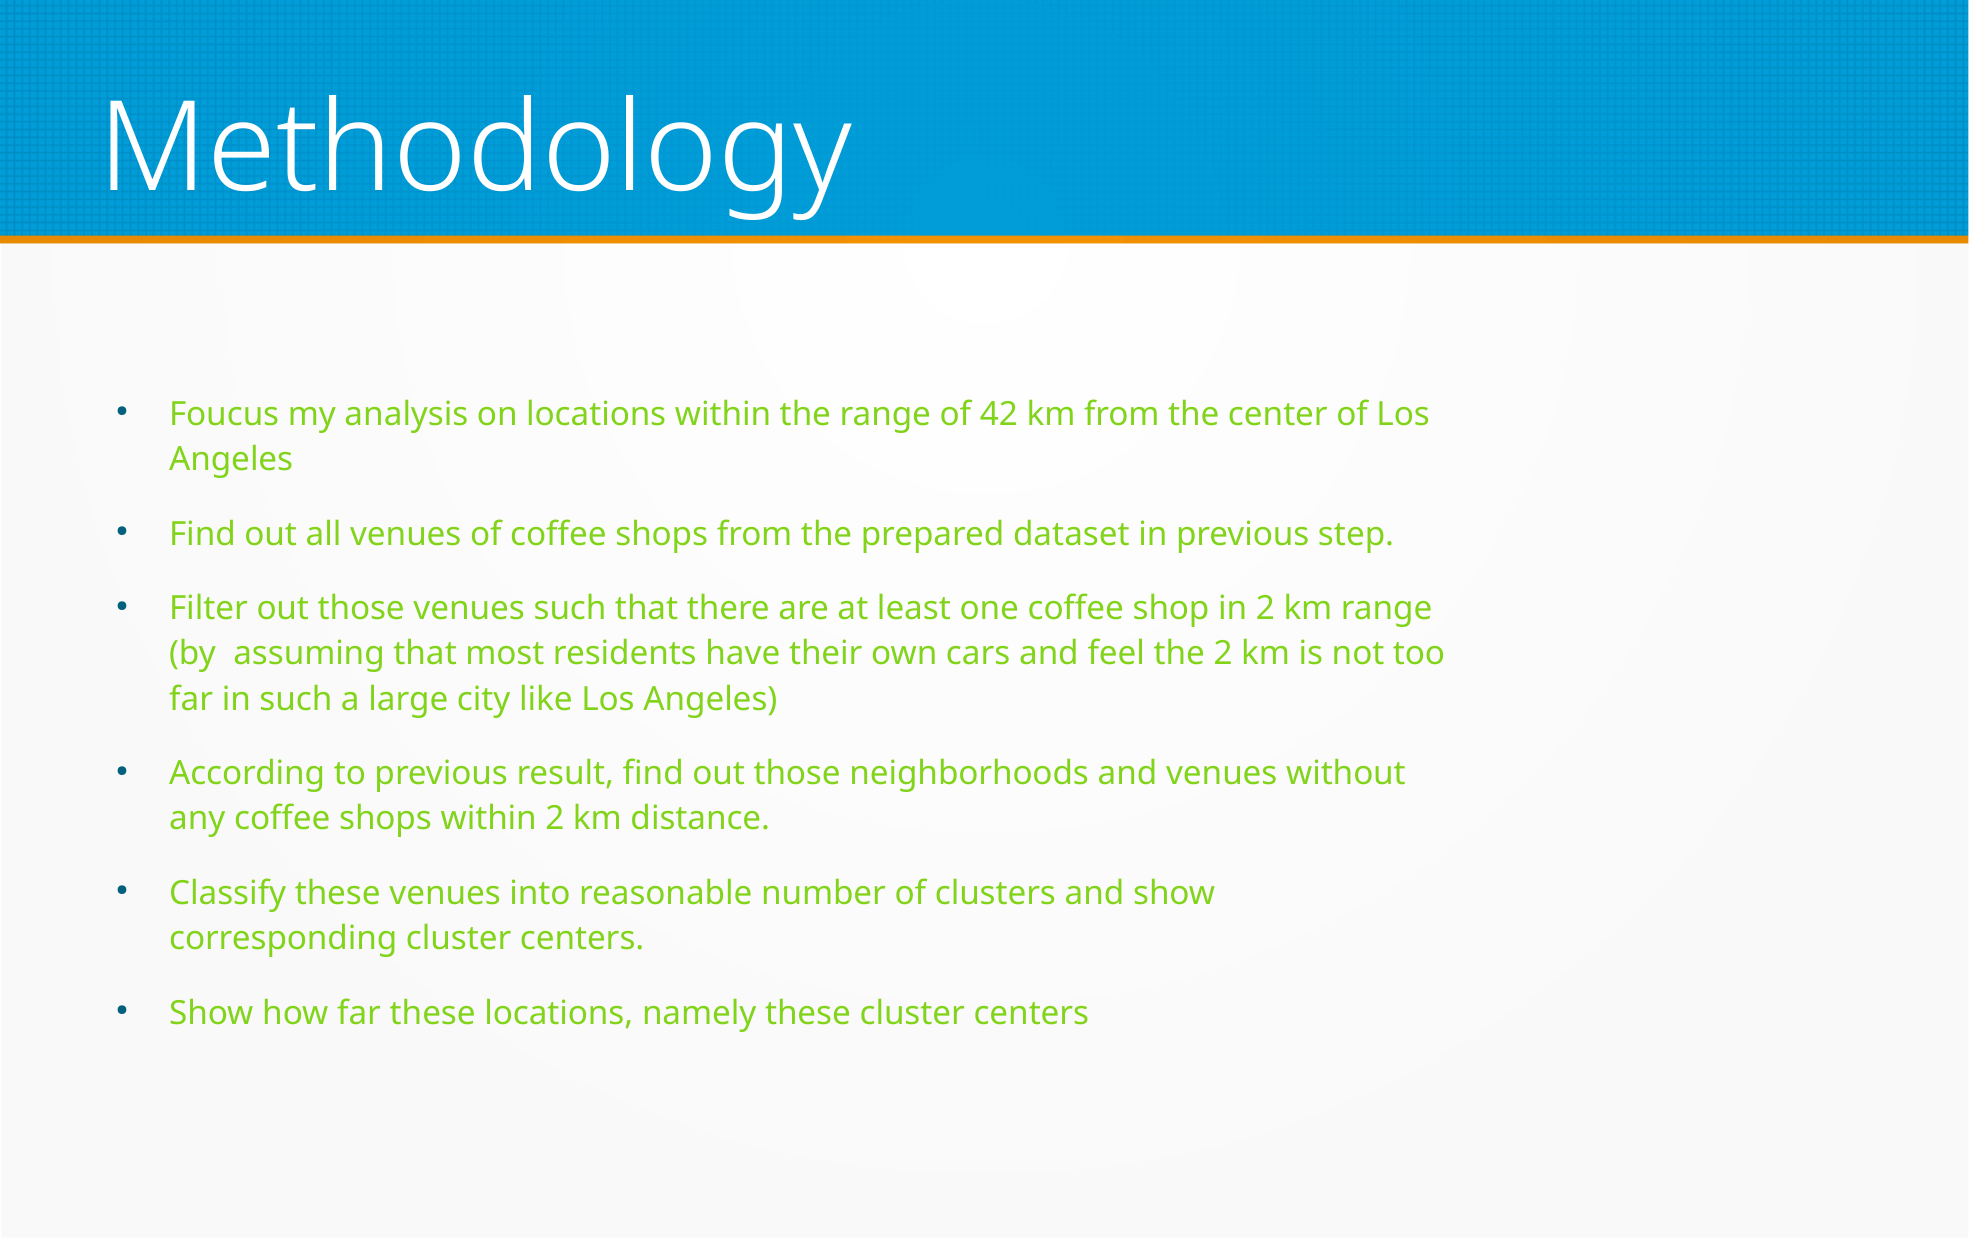

Methodology
# Foucus my analysis on locations within the range of 42 km from the center of Los Angeles
Find out all venues of coffee shops from the prepared dataset in previous step.
Filter out those venues such that there are at least one coffee shop in 2 km range (by assuming that most residents have their own cars and feel the 2 km is not too far in such a large city like Los Angeles)
According to previous result, find out those neighborhoods and venues without any coffee shops within 2 km distance.
Classify these venues into reasonable number of clusters and show corresponding cluster centers.
Show how far these locations, namely these cluster centers